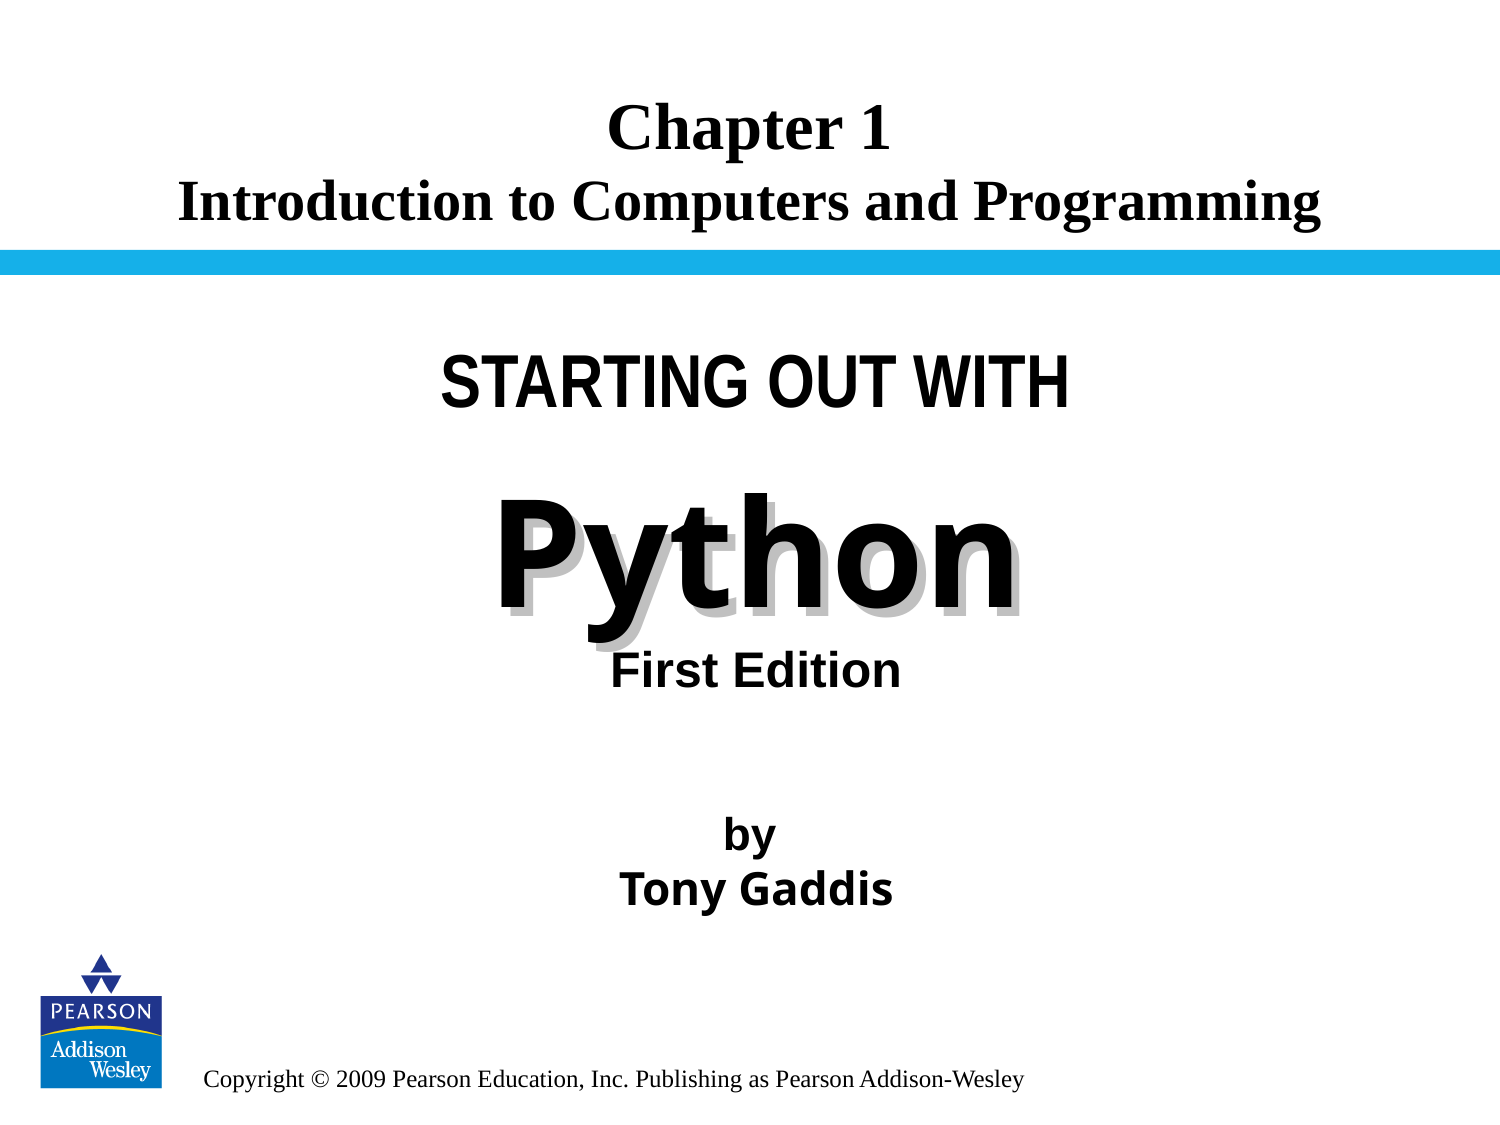

Chapter 1
Introduction to Computers and Programming
STARTING OUT WITH
Python
First Edition
by
Tony Gaddis